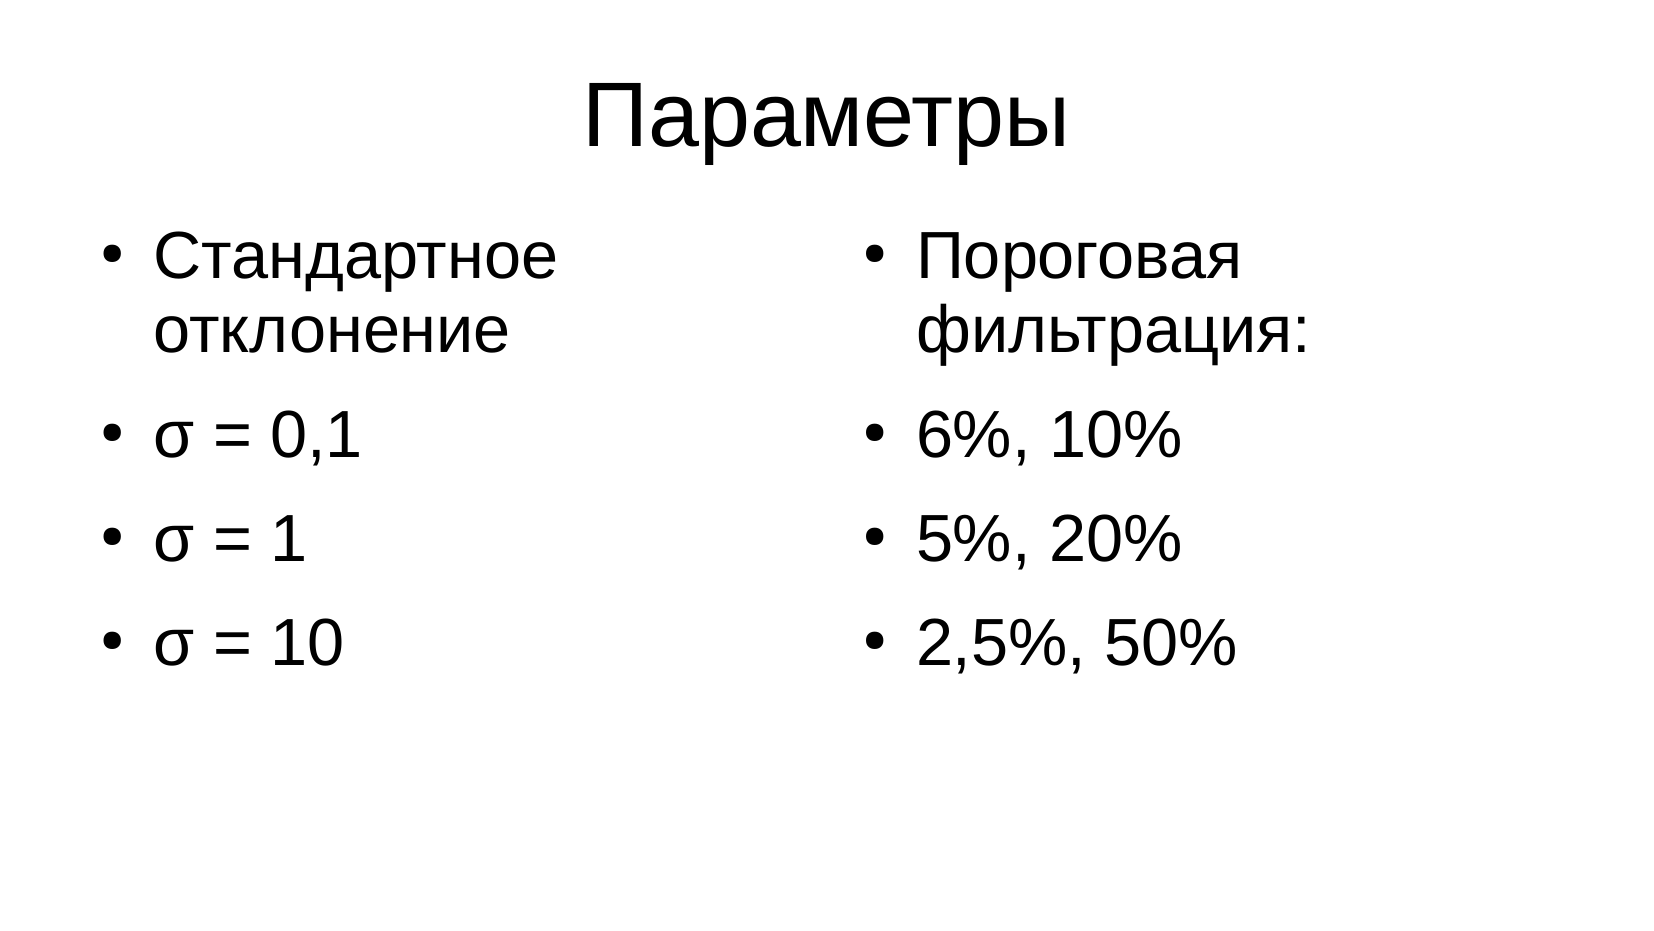

# Параметры
Стандартное отклонение
σ = 0,1
σ = 1
σ = 10
Пороговая фильтрация:
6%, 10%
5%, 20%
2,5%, 50%